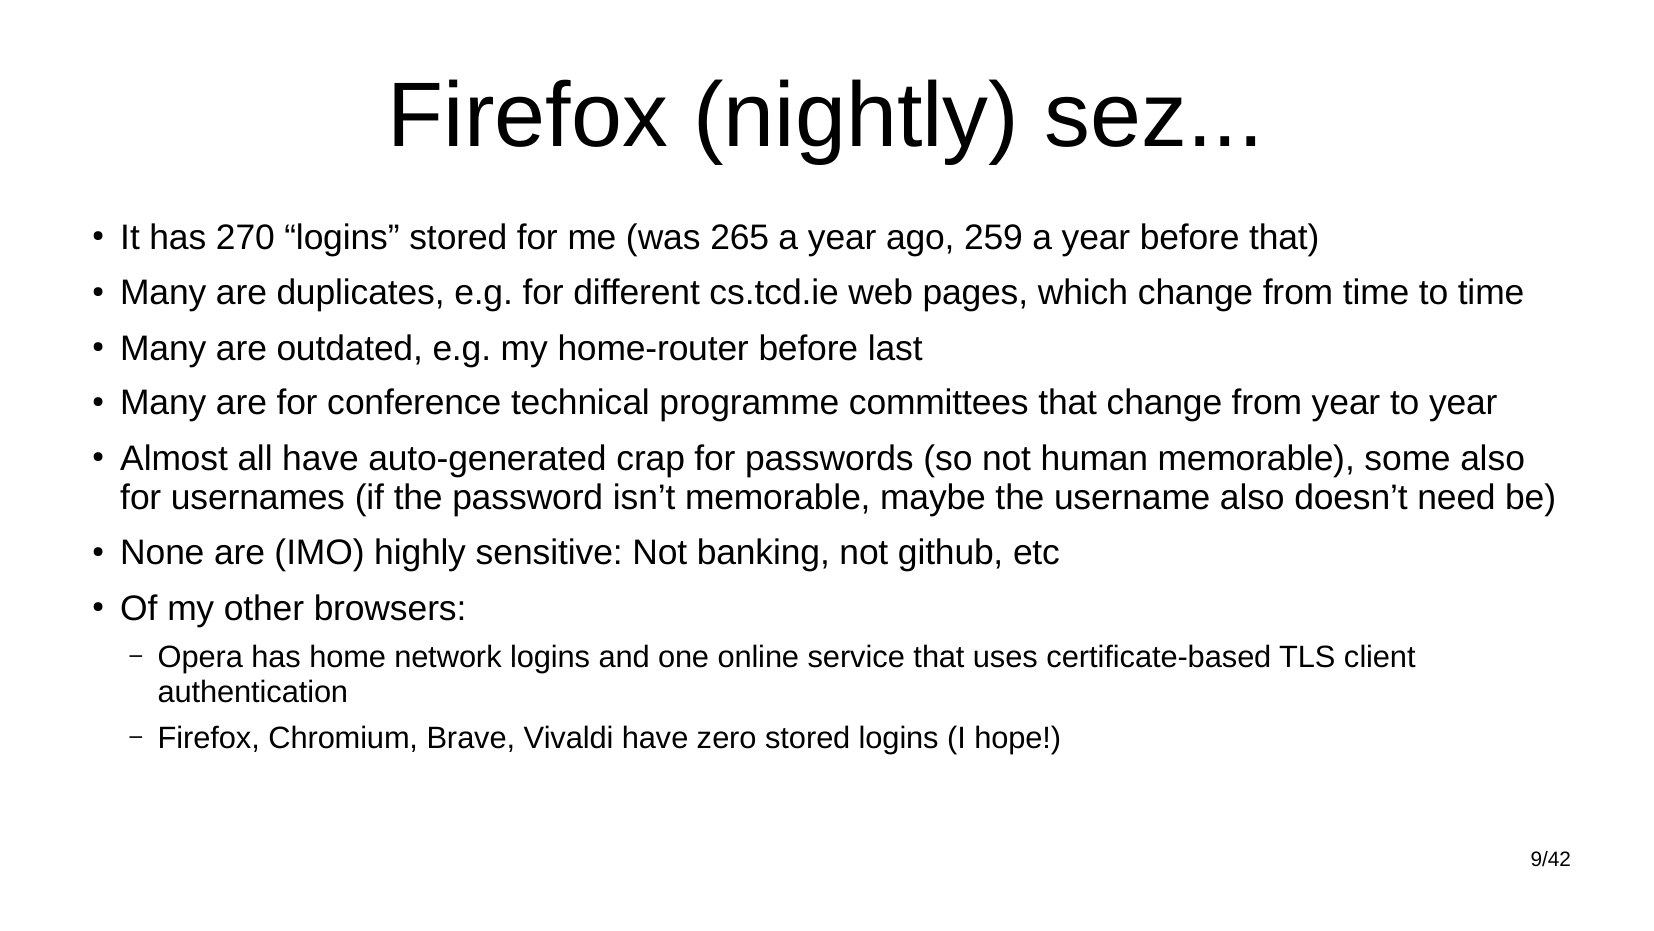

# Firefox (nightly) sez...
It has 270 “logins” stored for me (was 265 a year ago, 259 a year before that)
Many are duplicates, e.g. for different cs.tcd.ie web pages, which change from time to time
Many are outdated, e.g. my home-router before last
Many are for conference technical programme committees that change from year to year
Almost all have auto-generated crap for passwords (so not human memorable), some also for usernames (if the password isn’t memorable, maybe the username also doesn’t need be)
None are (IMO) highly sensitive: Not banking, not github, etc
Of my other browsers:
Opera has home network logins and one online service that uses certificate-based TLS client authentication
Firefox, Chromium, Brave, Vivaldi have zero stored logins (I hope!)
9